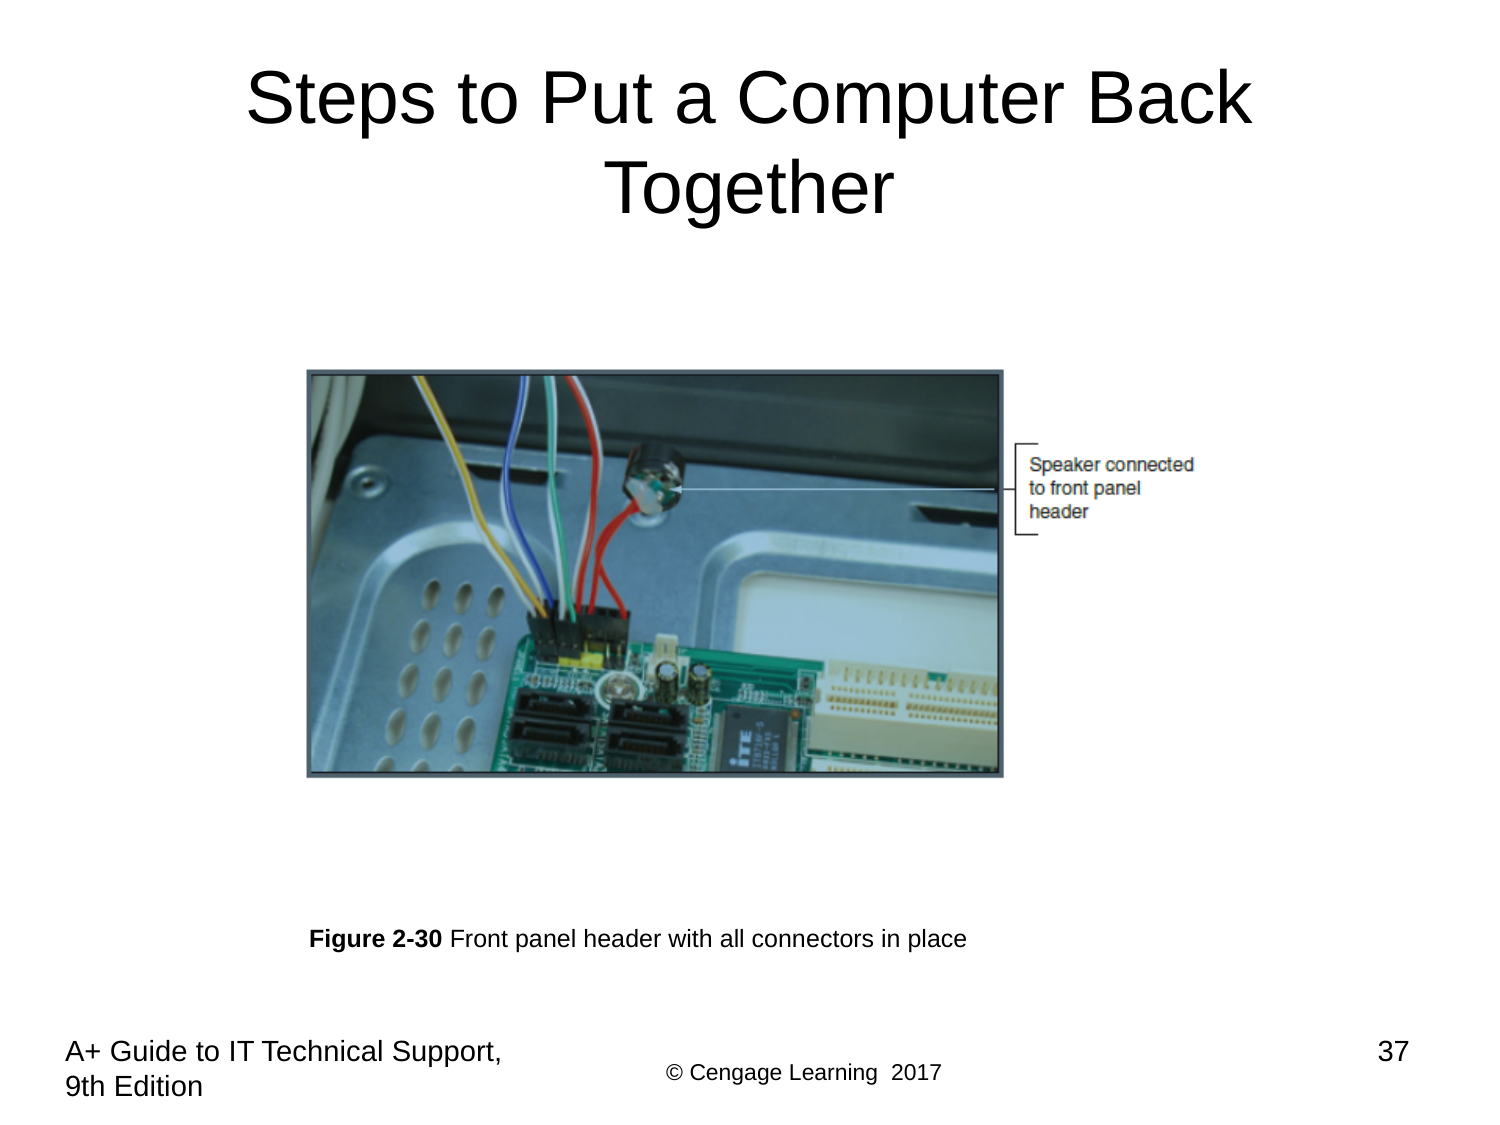

# Steps to Put a Computer Back Together
Figure 2-30 Front panel header with all connectors in place
A+ Guide to IT Technical Support, 9th Edition